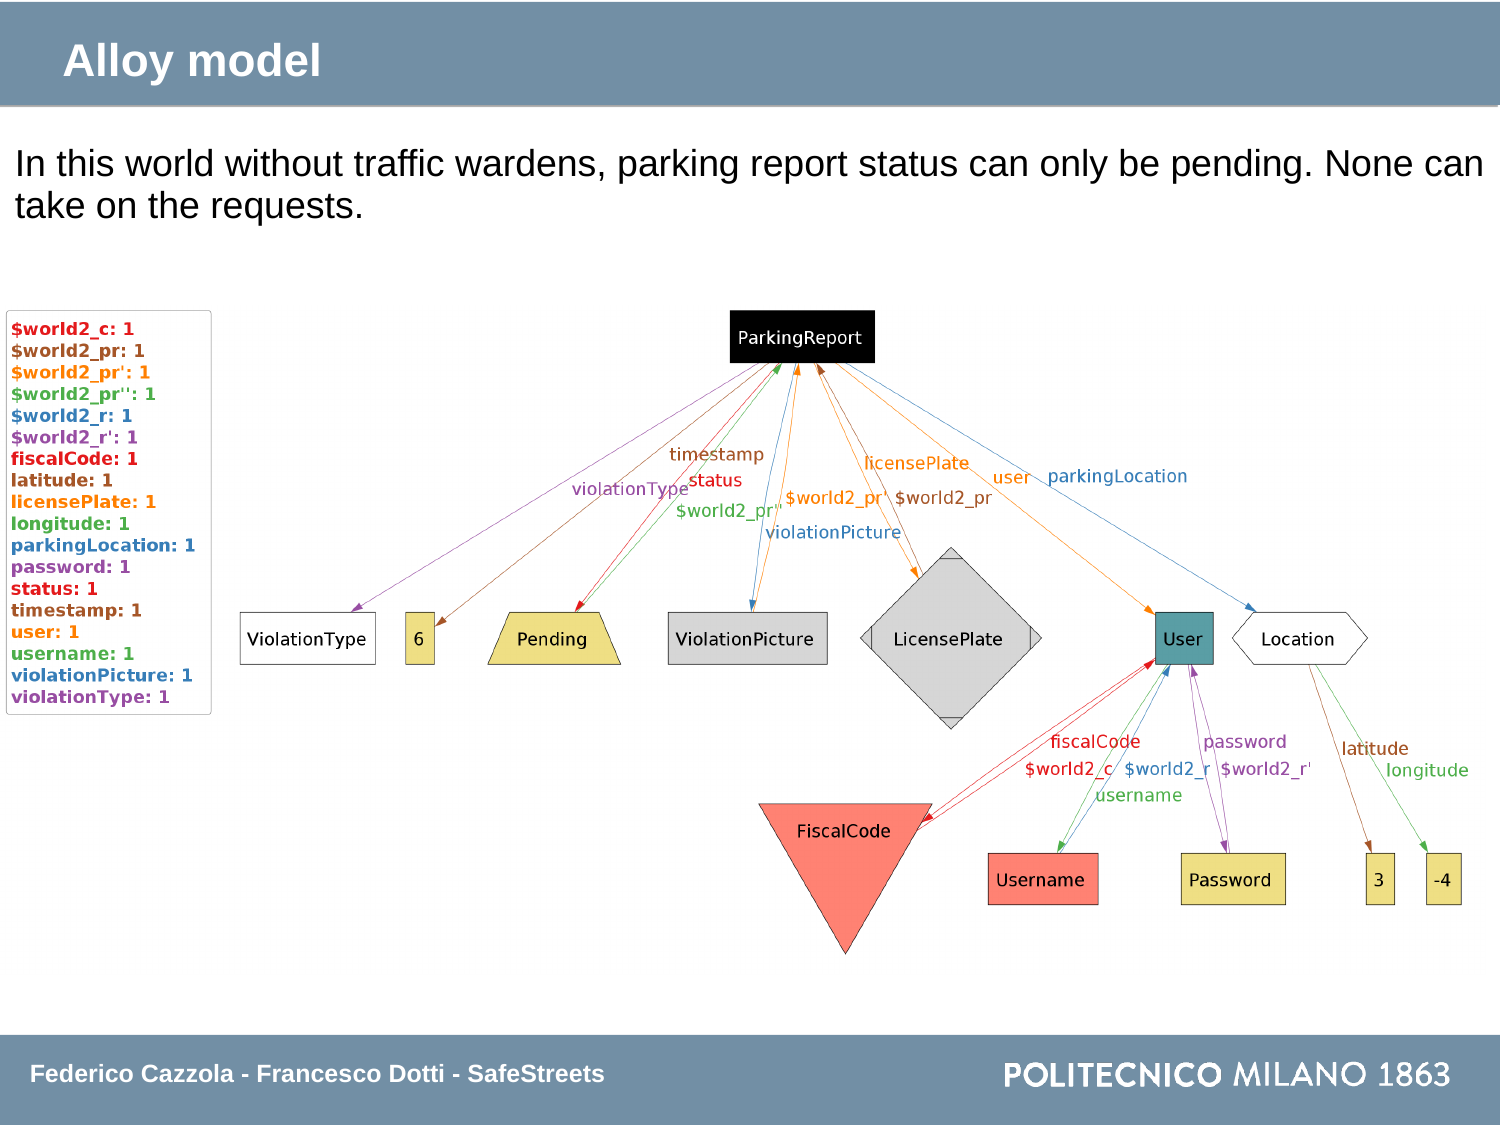

# Alloy model
In this world without traffic wardens, parking report status can only be pending. None can take on the requests.